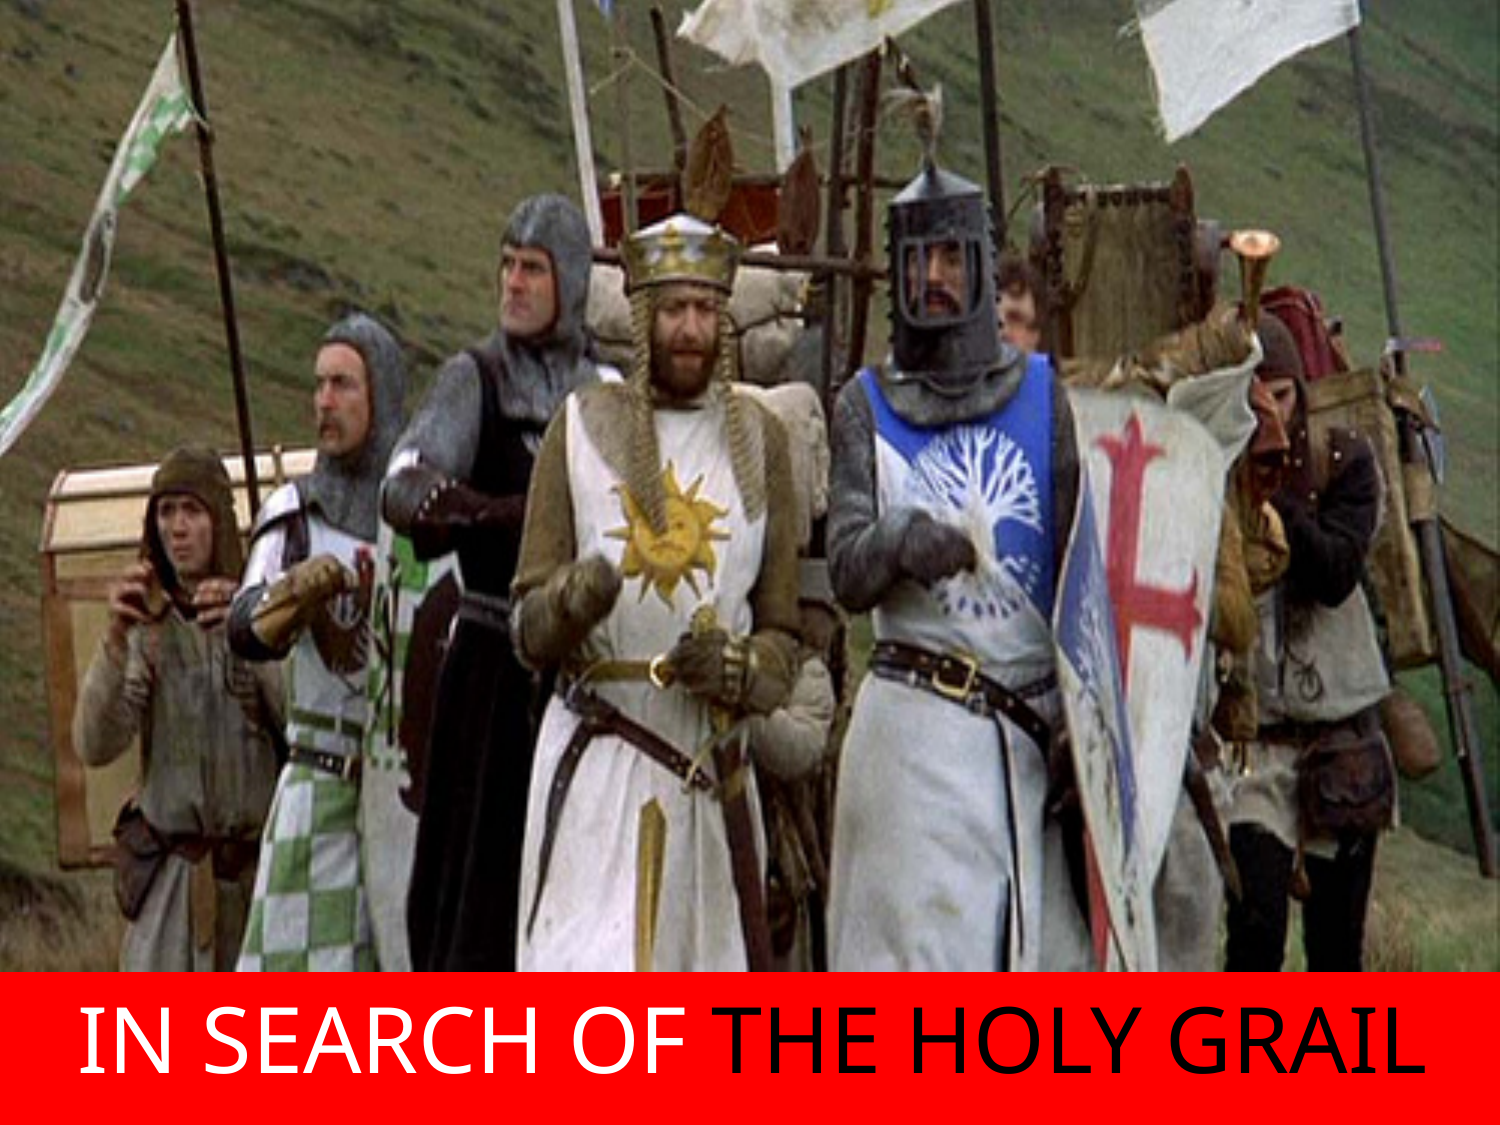

# IN SEARCH OF THE HOLY GRAIL